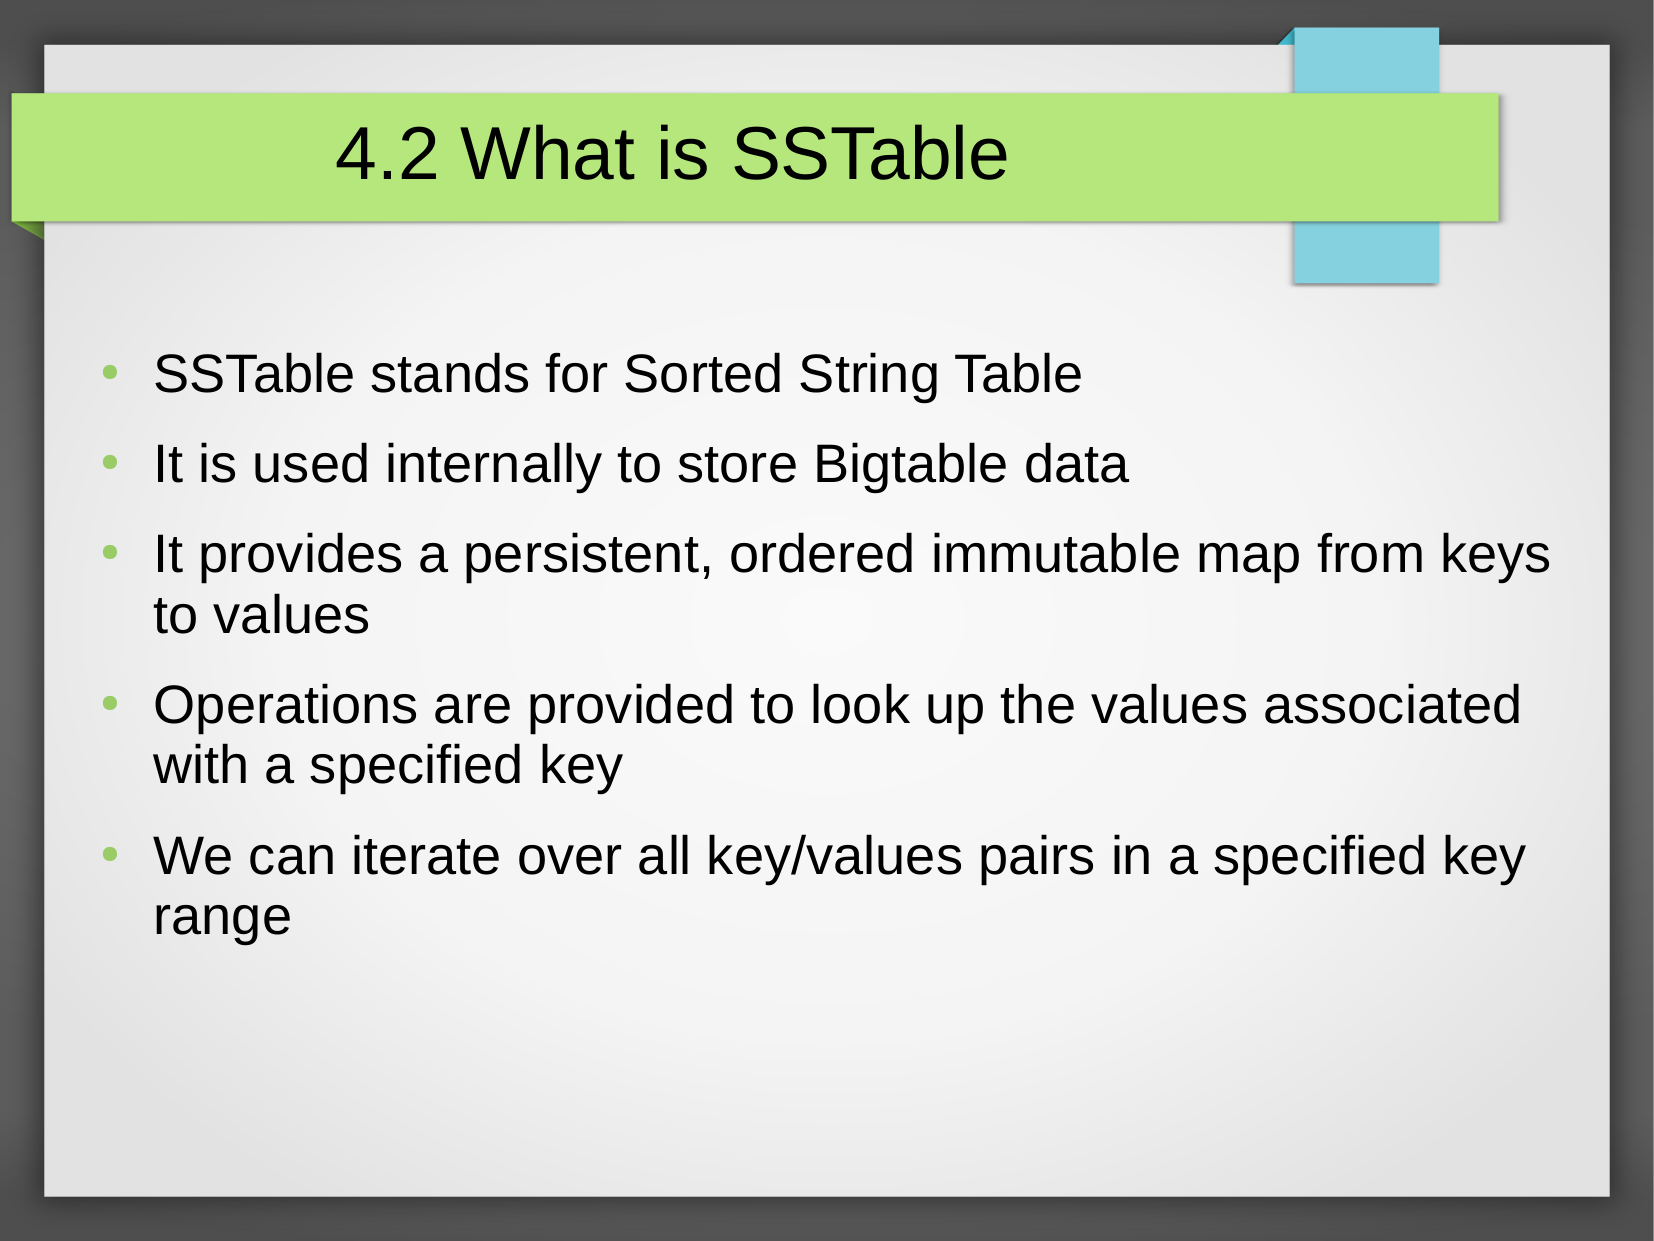

# 4.2 What is SSTable
SSTable stands for Sorted String Table
It is used internally to store Bigtable data
It provides a persistent, ordered immutable map from keys to values
Operations are provided to look up the values associated with a specified key
We can iterate over all key/values pairs in a specified key range